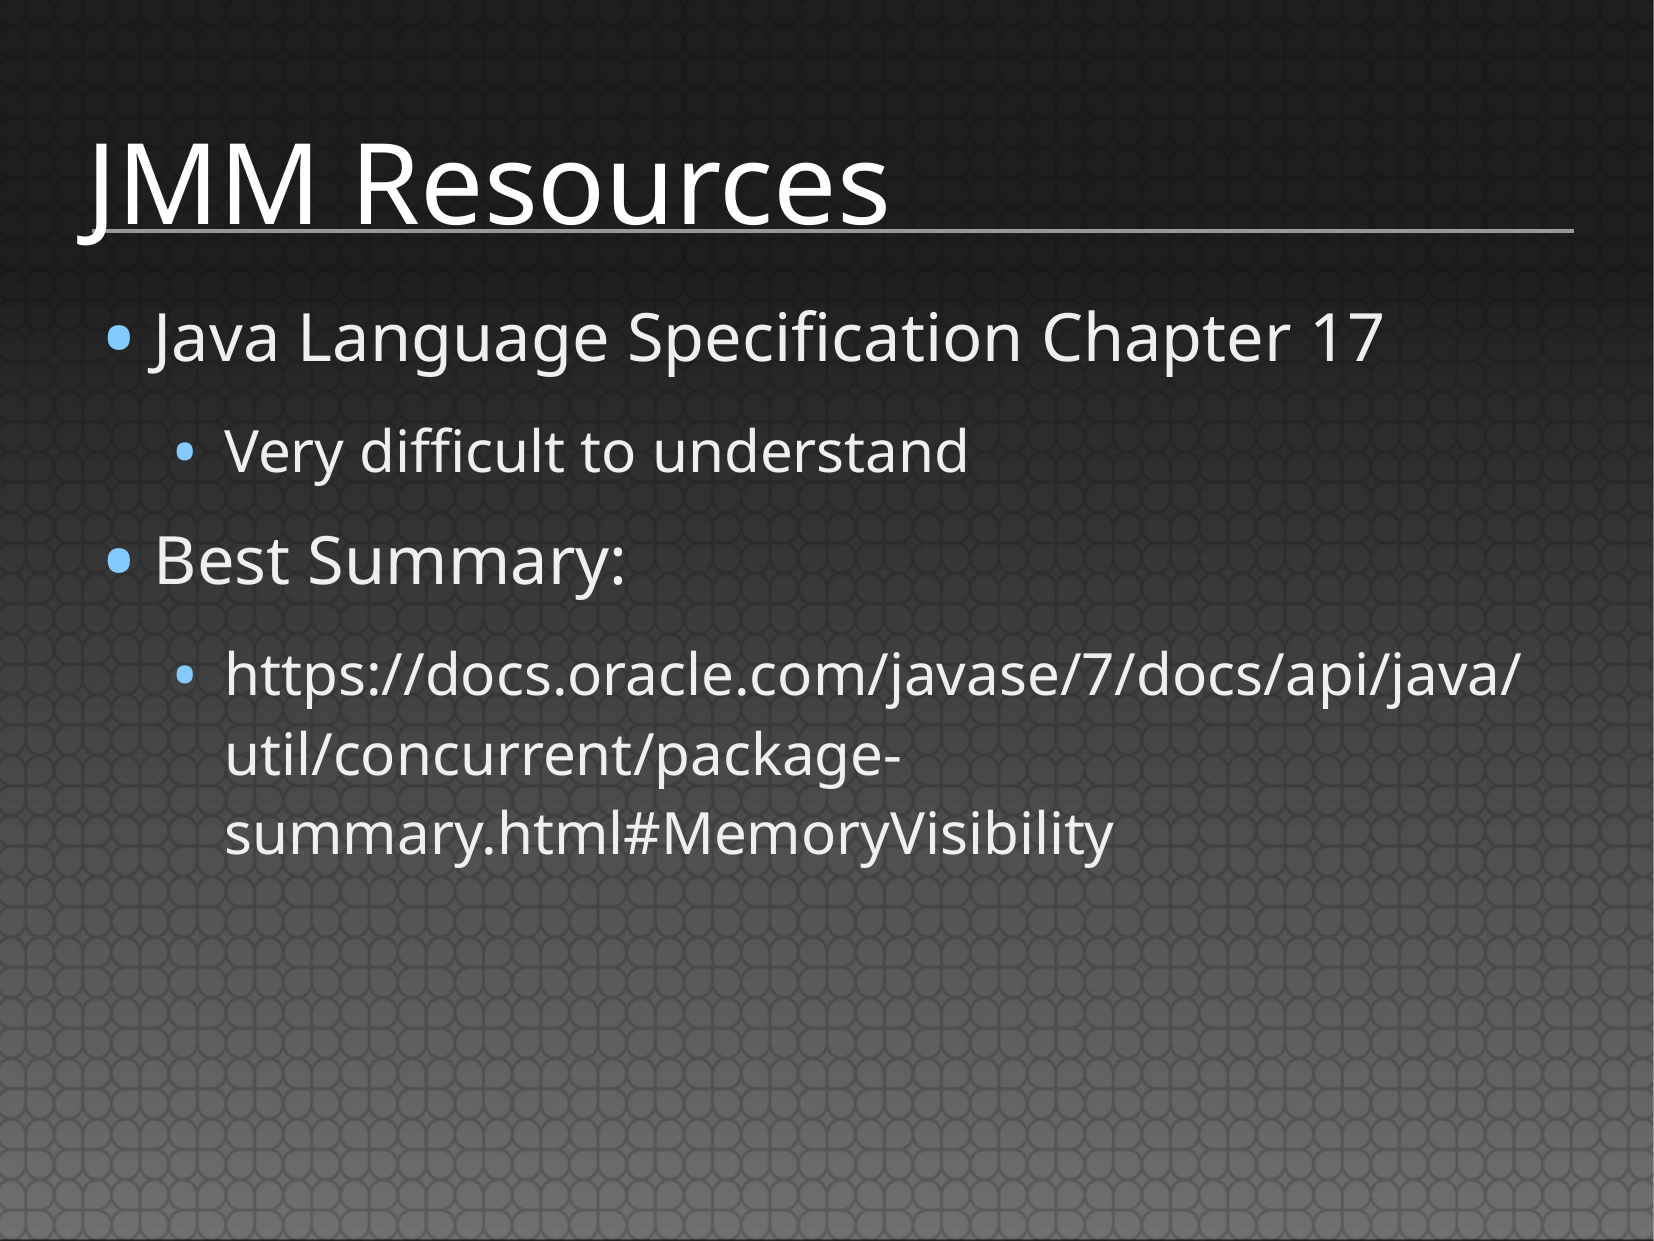

# JMM Resources
Java Language Specification Chapter 17
Very difficult to understand
Best Summary:
https://docs.oracle.com/javase/7/docs/api/java/util/concurrent/package-summary.html#MemoryVisibility